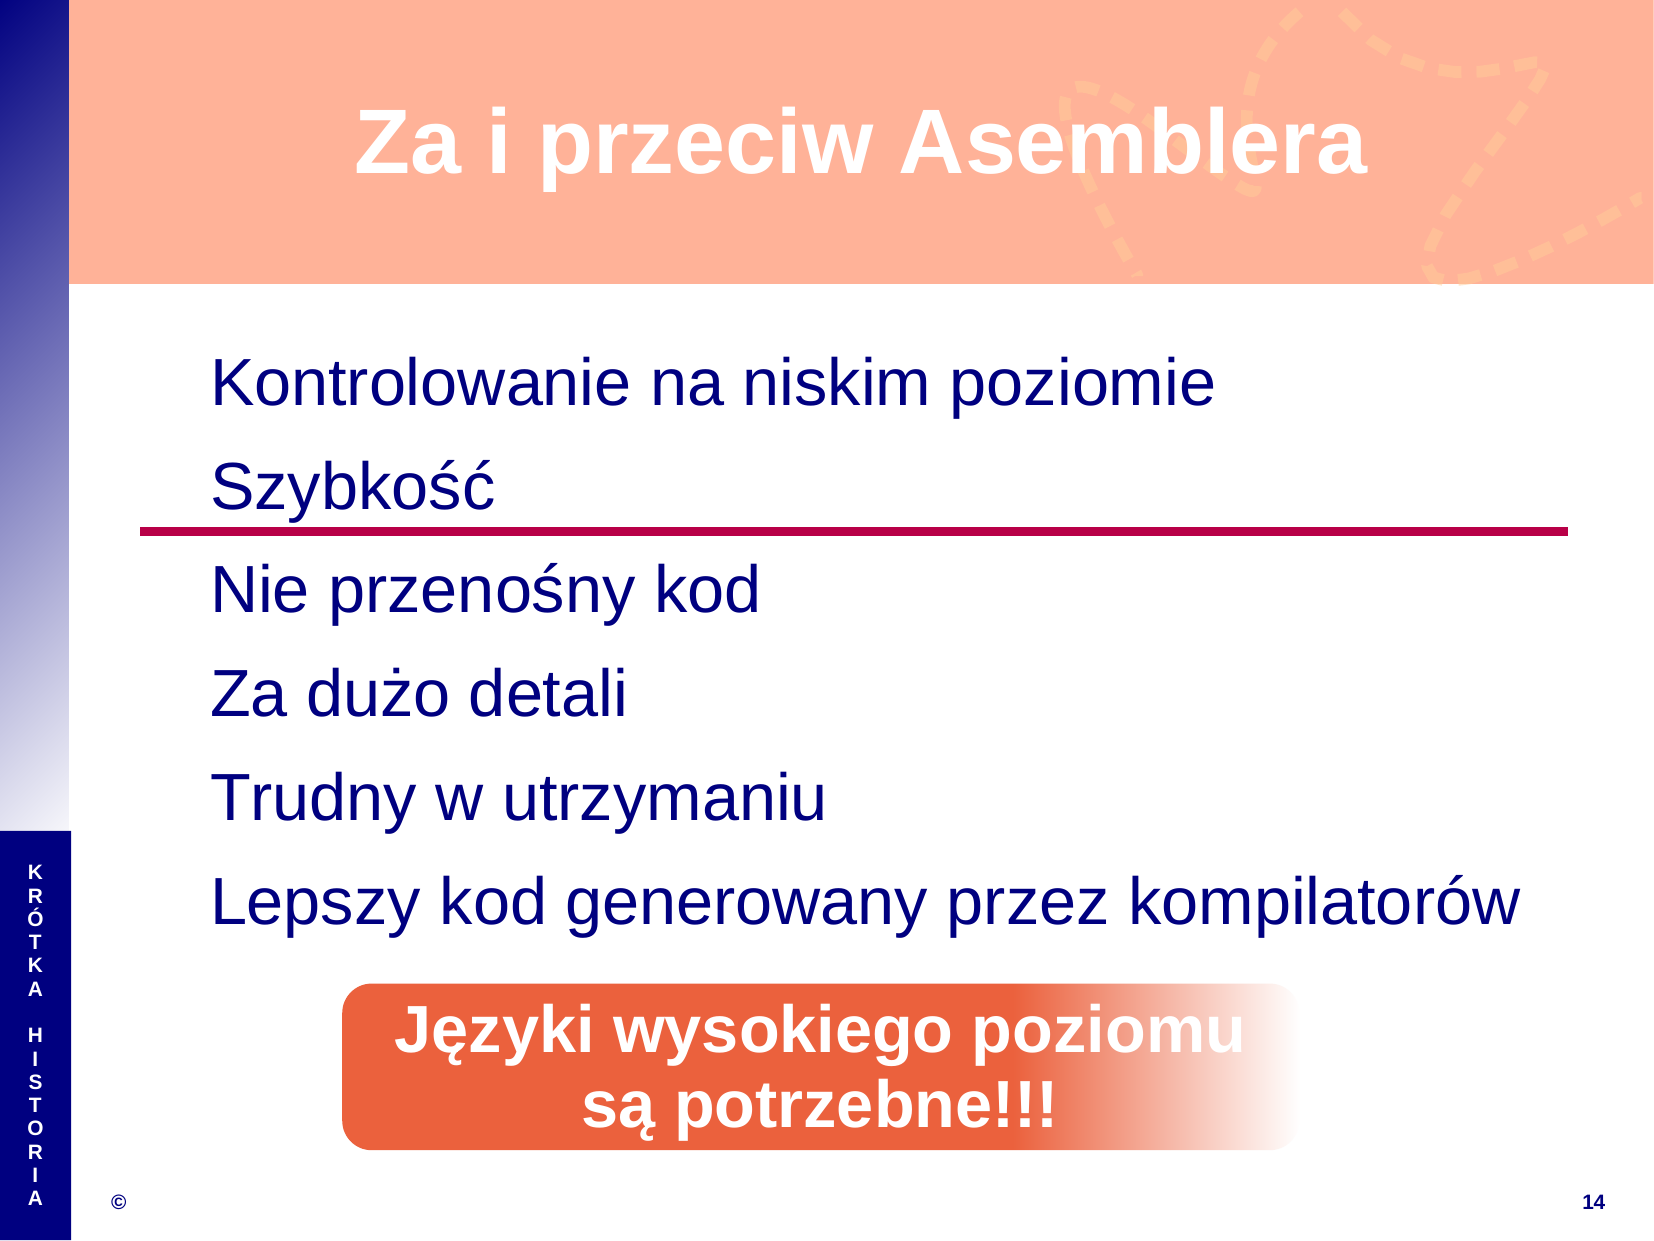

# Za i przeciw Asemblera
Kontrolowanie na niskim poziomie
Szybkość
Nie przenośny kod
Za dużo detali
Trudny w utrzymaniu
Lepszy kod generowany przez kompilatorów
K
R
Ó
T
K
A
H
I
S
T
O
R
I
A
Języki wysokiego poziomu
są potrzebne!!!